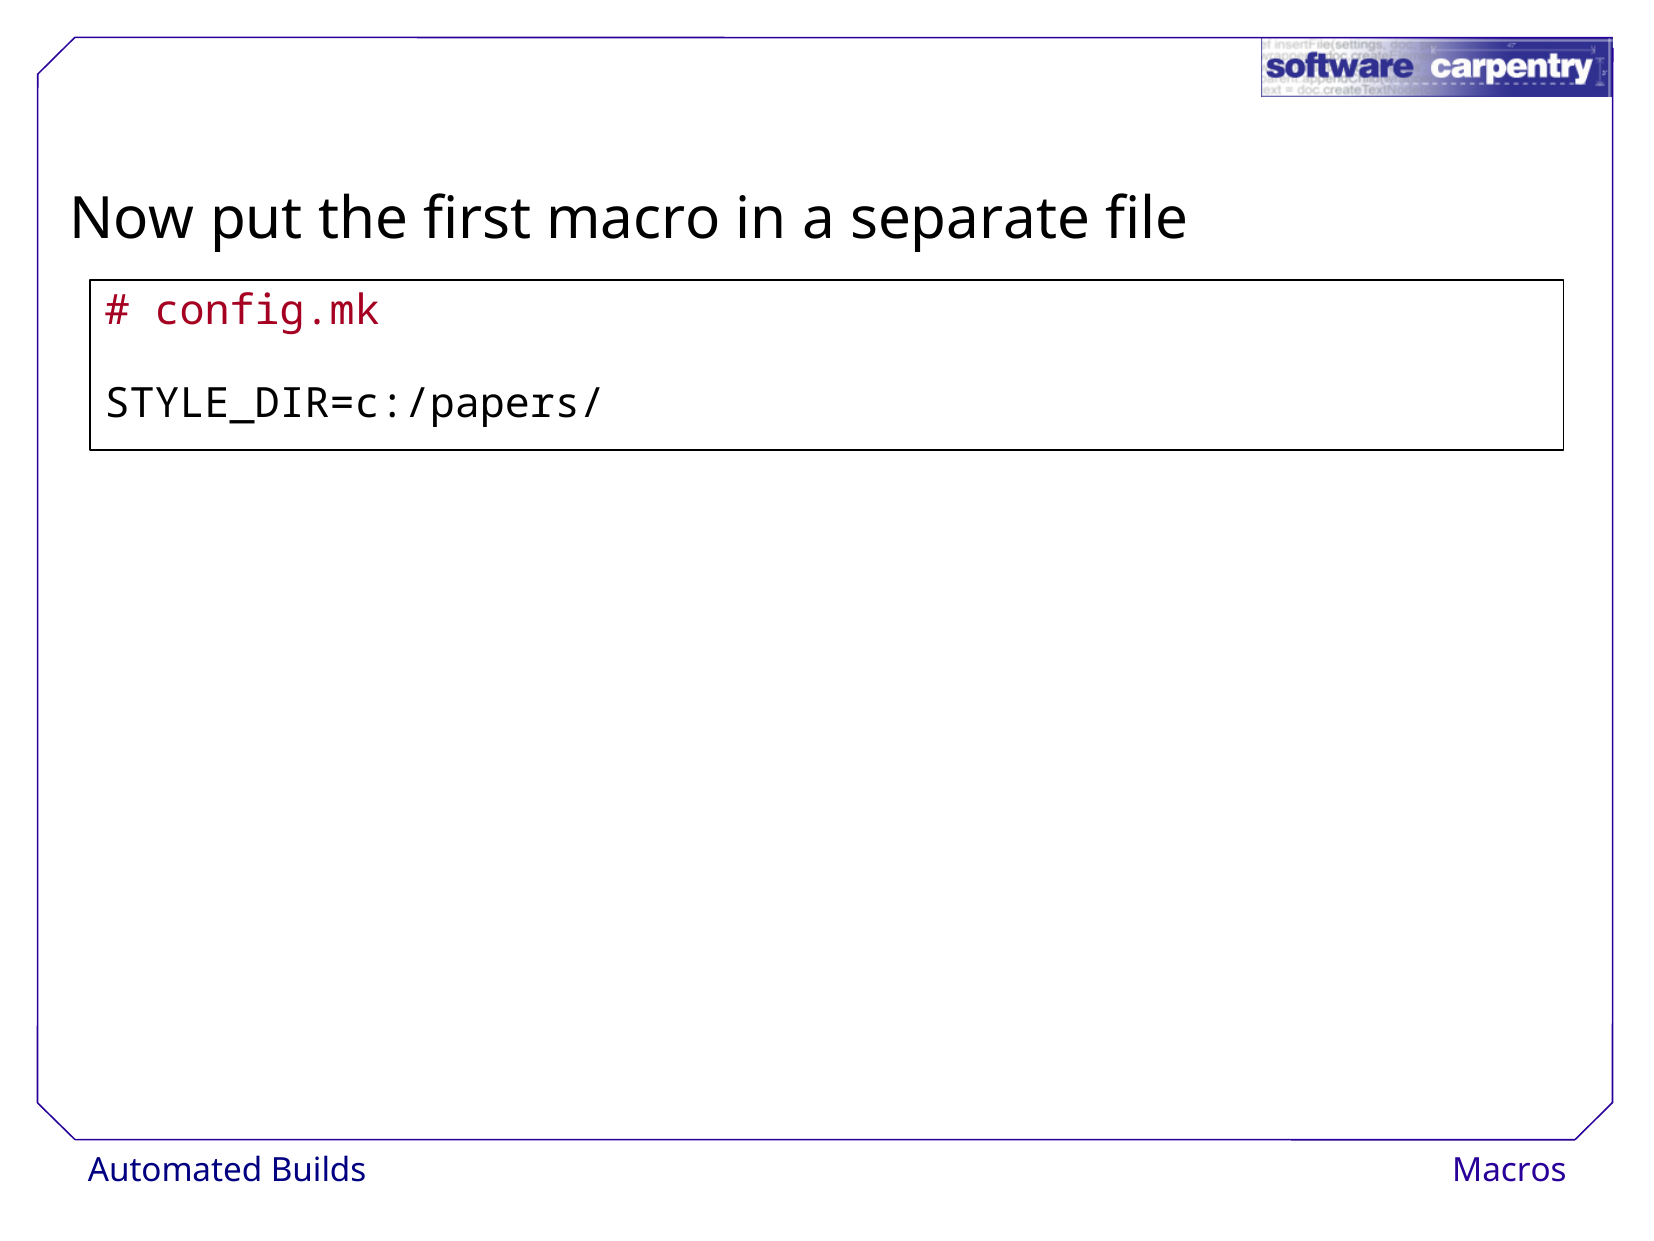

Now put the first macro in a separate file
# config.mk
STYLE_DIR=c:/papers/